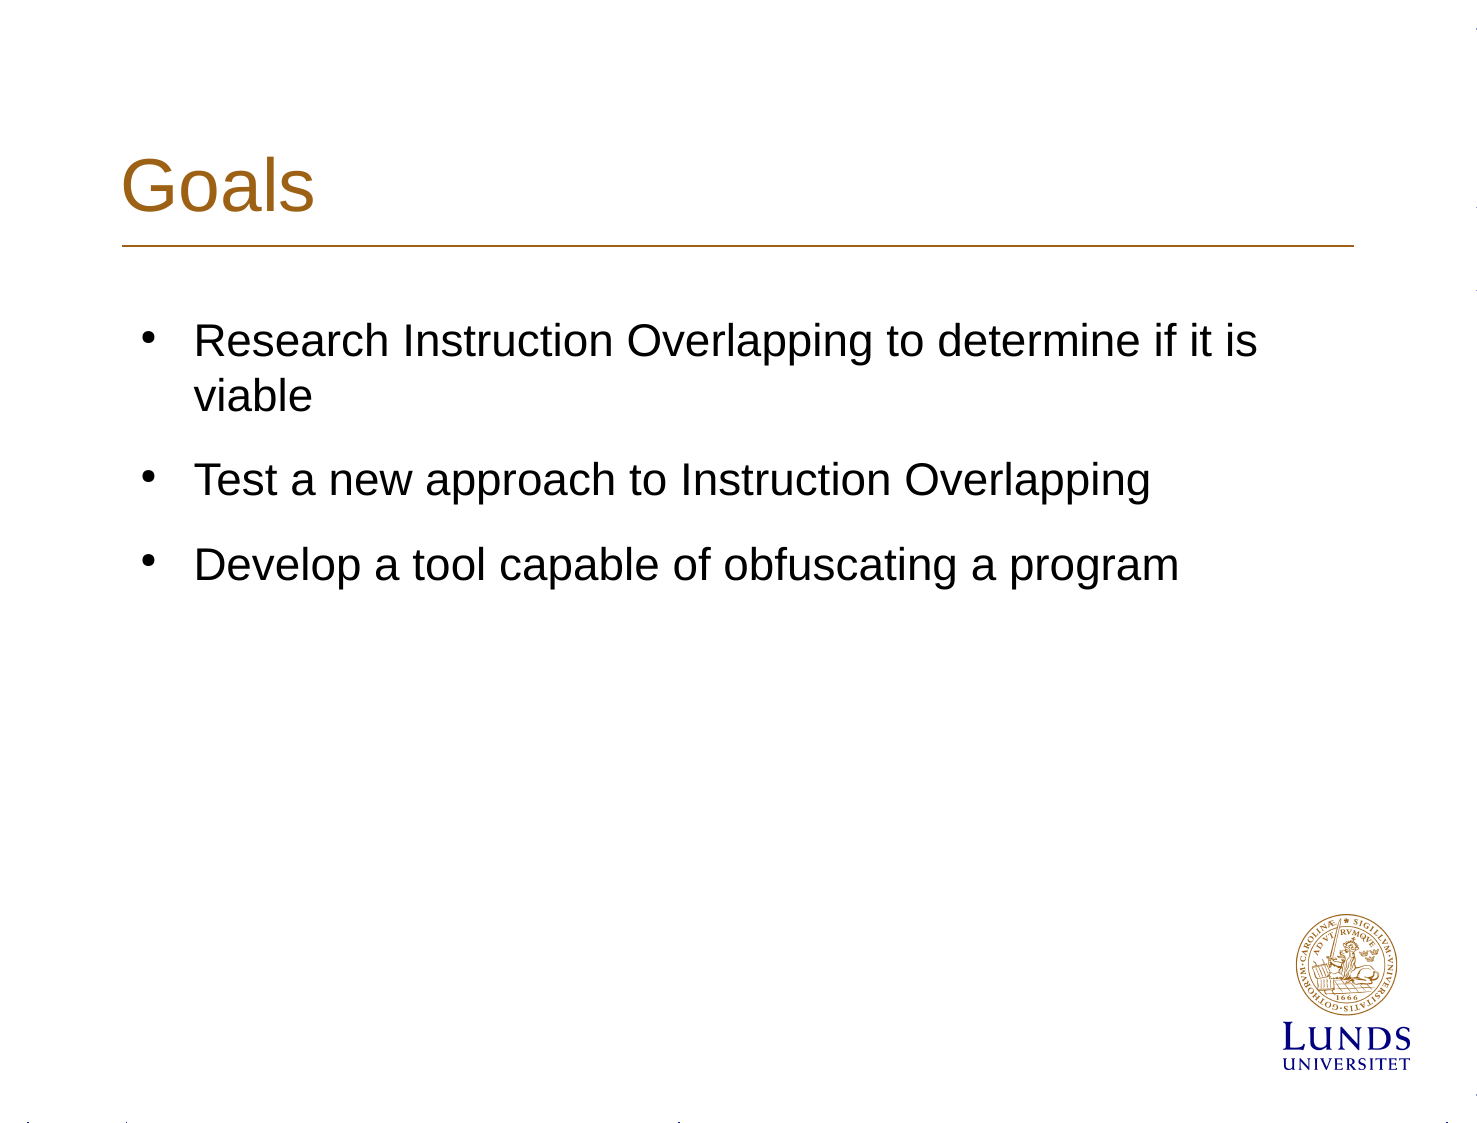

# Goals
Research Instruction Overlapping to determine if it is viable
Test a new approach to Instruction Overlapping
Develop a tool capable of obfuscating a program